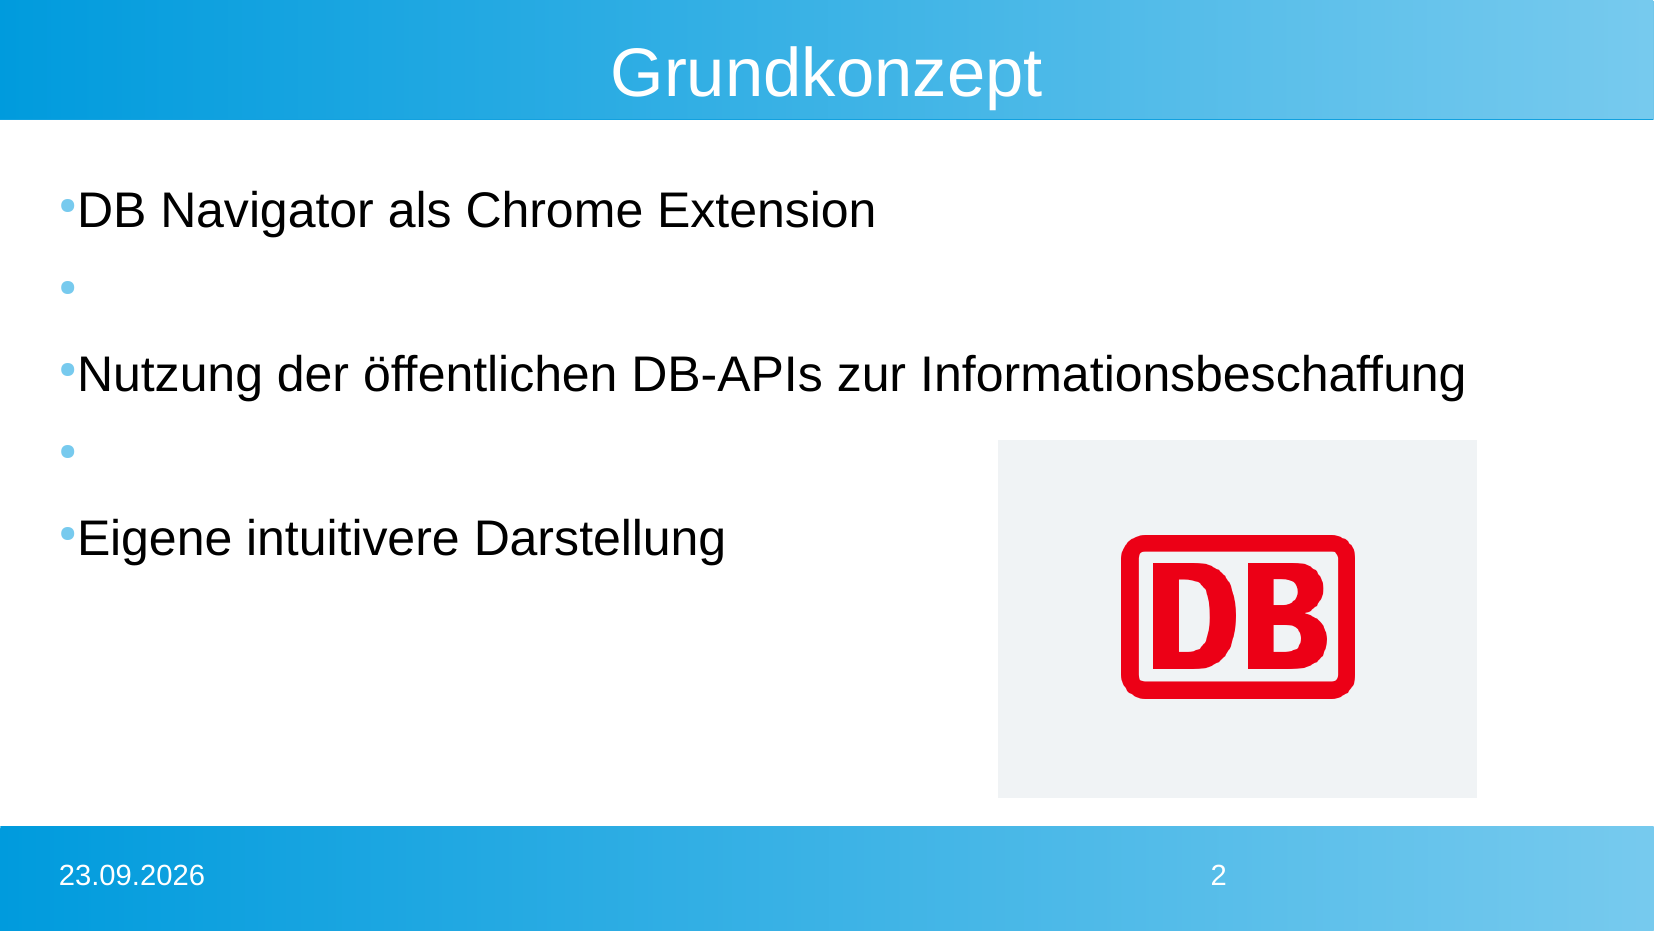

# Grundkonzept
DB Navigator als Chrome Extension
Nutzung der öffentlichen DB-APIs zur Informationsbeschaffung
Eigene intuitivere Darstellung